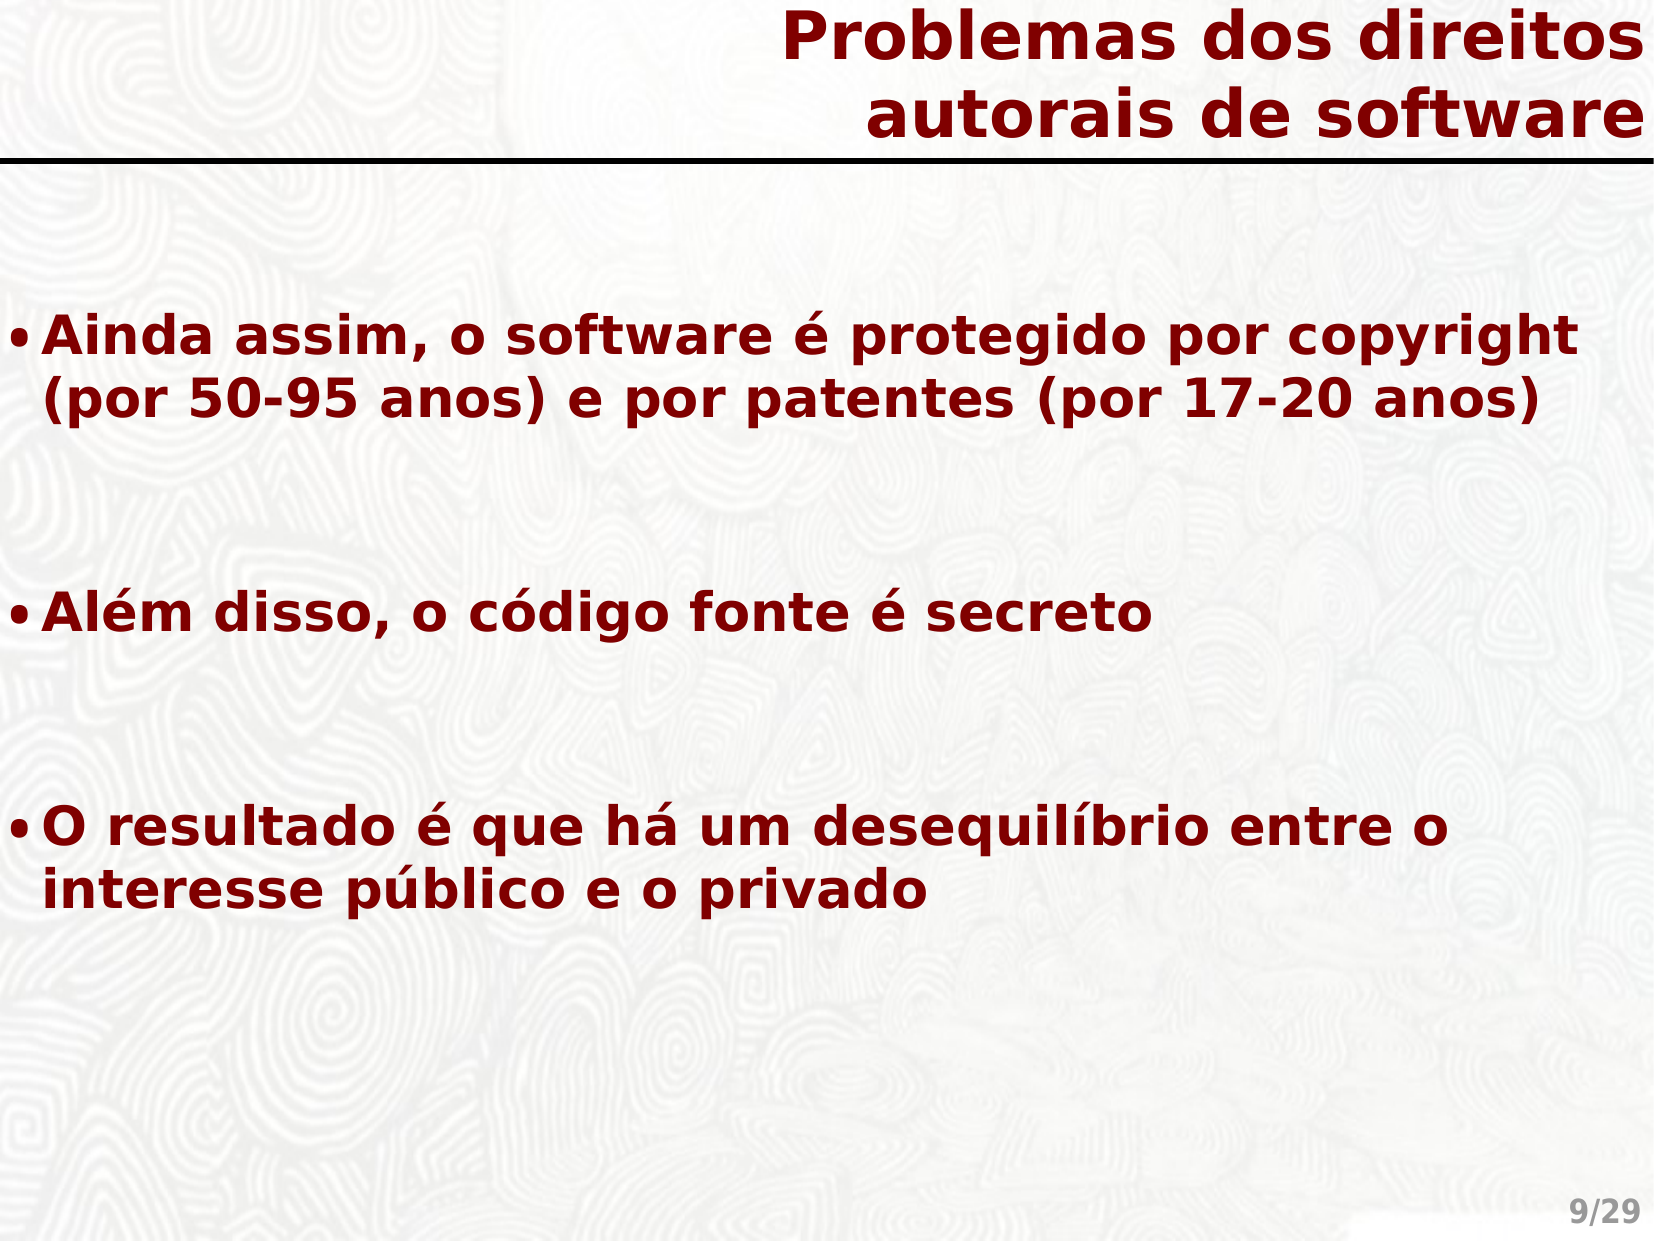

# Problemas dos direitos autorais de software
Ainda assim, o software é protegido por copyright (por 50-95 anos) e por patentes (por 17-20 anos)
Além disso, o código fonte é secreto
O resultado é que há um desequilíbrio entre o interesse público e o privado
9